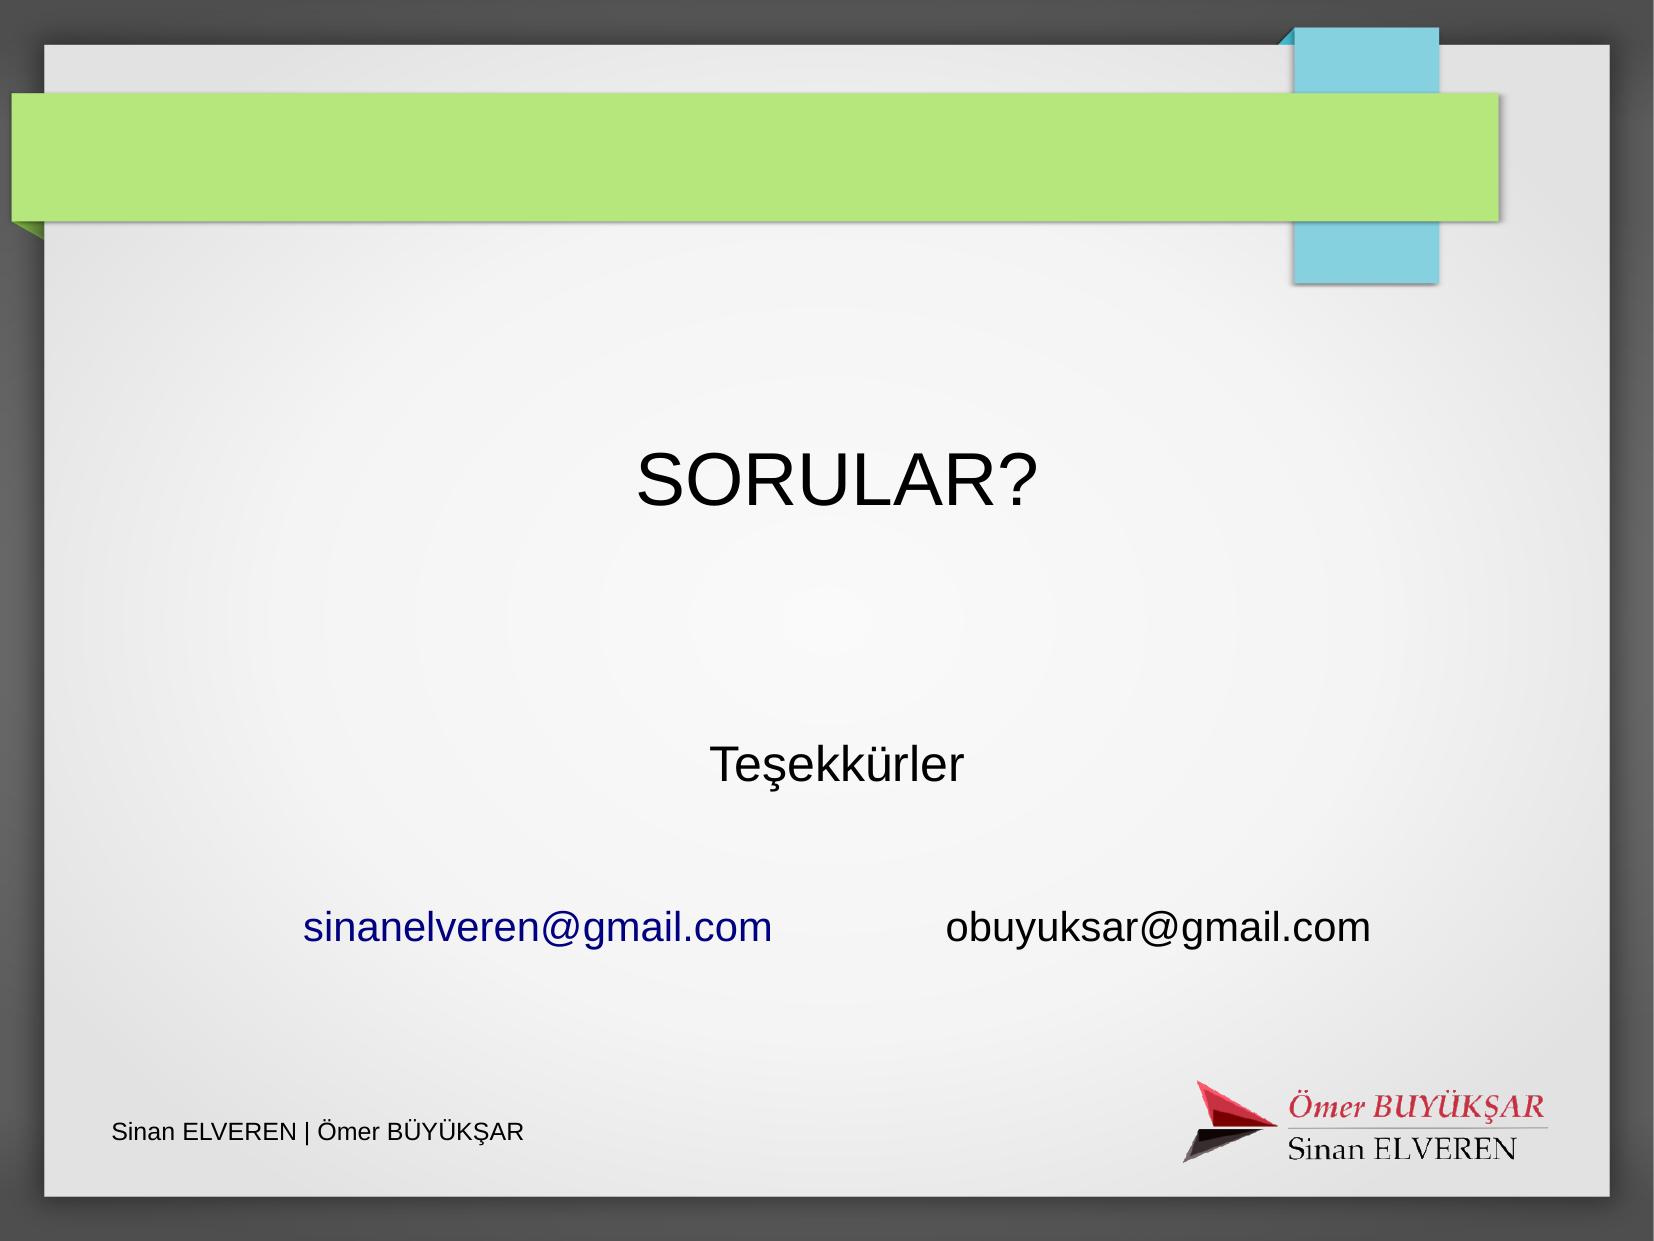

#
SORULAR?
Teşekkürler
sinanelveren@gmail.com obuyuksar@gmail.com
 Sinan ELVEREN | Ömer BÜYÜKŞAR